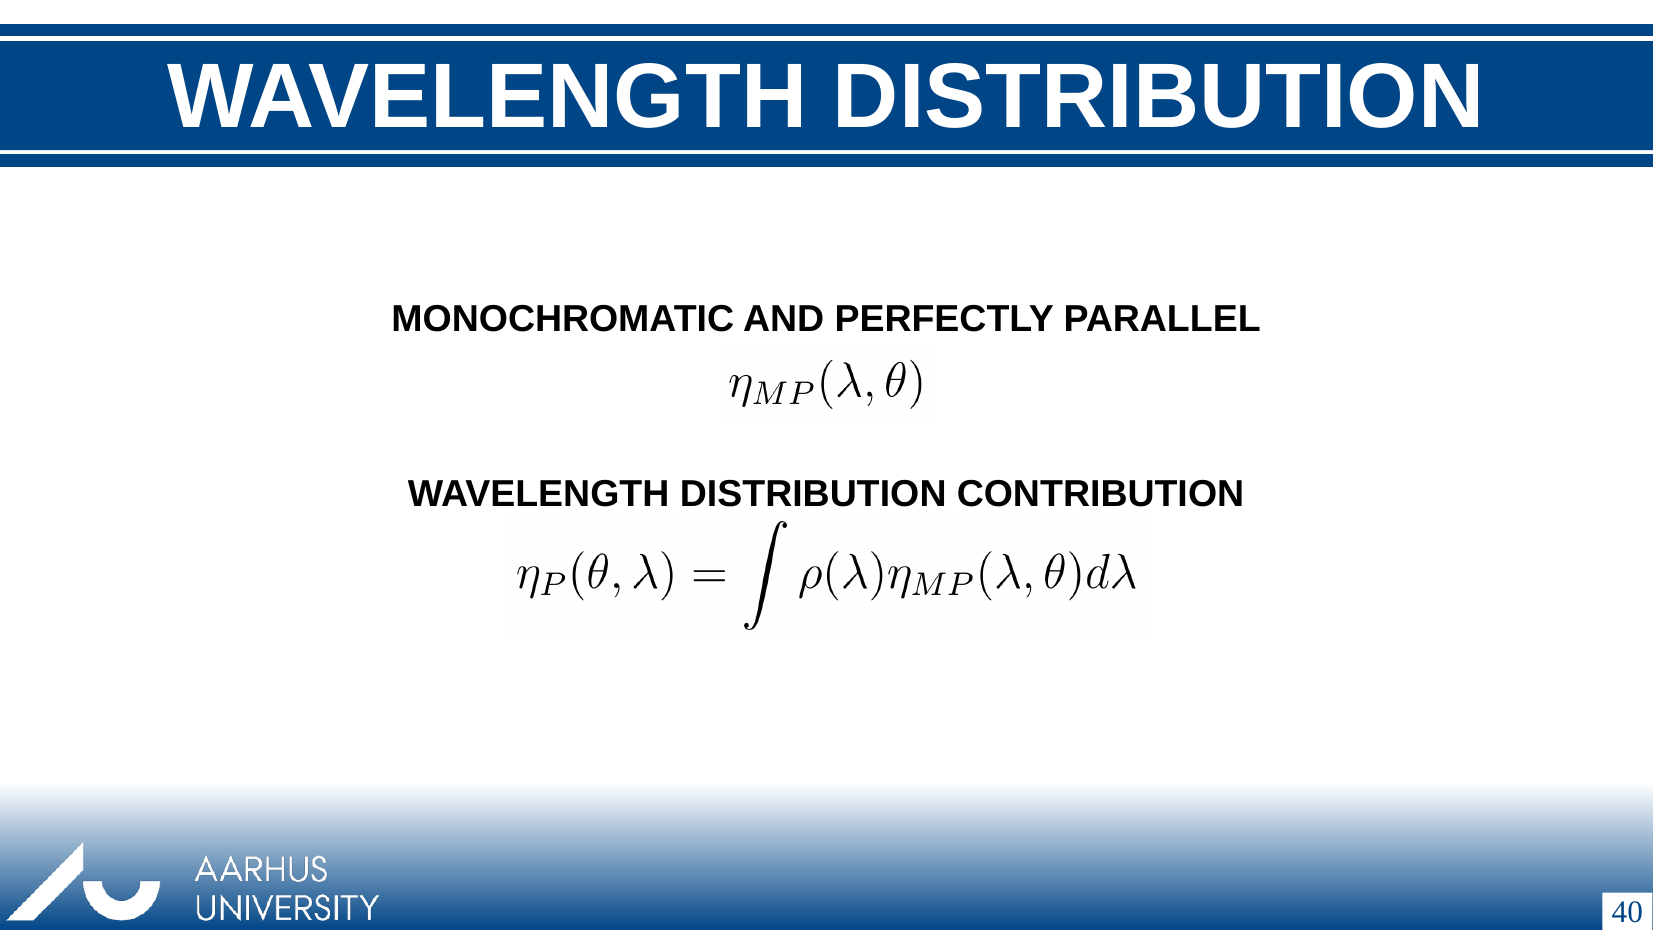

# WAVELENGTH DISTRIBUTION
MONOCHROMATIC AND PERFECTLY PARALLEL
WAVELENGTH DISTRIBUTION CONTRIBUTION
40